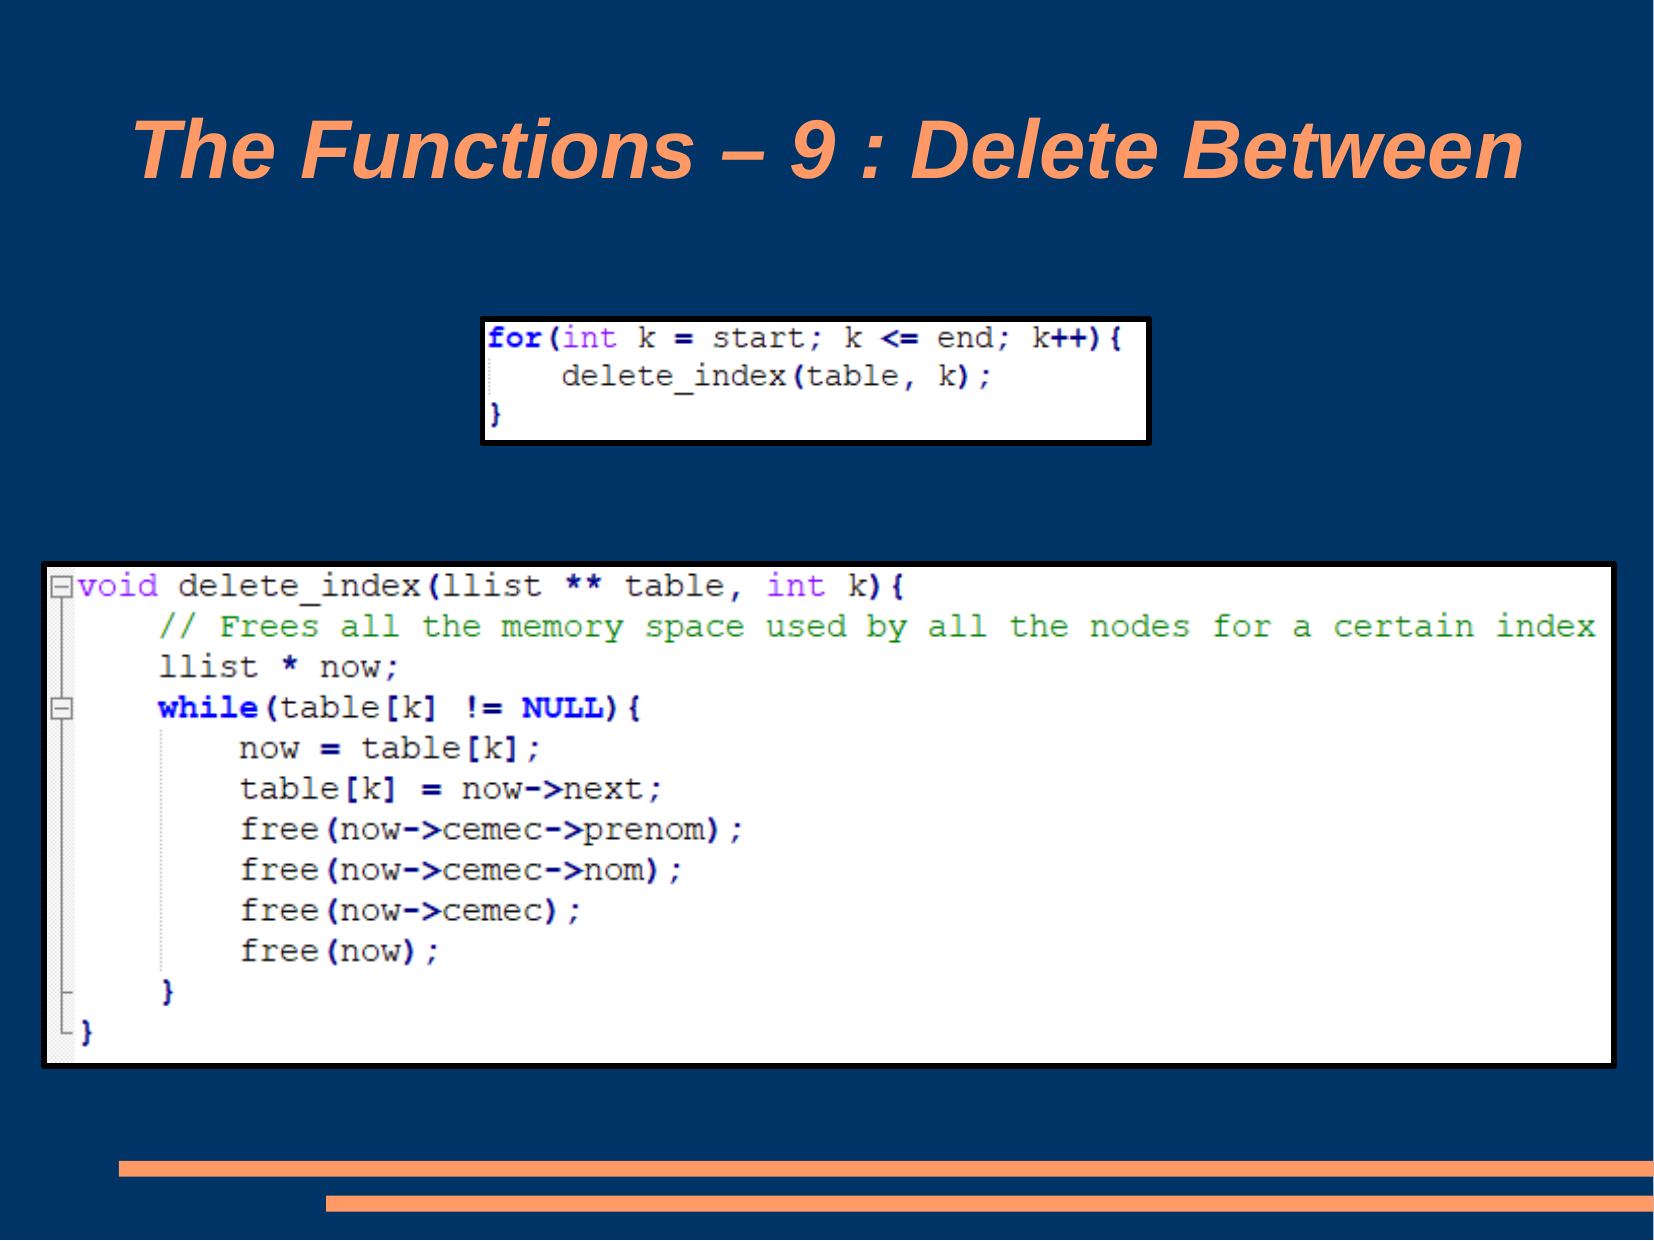

# The Functions – 9 : Delete Between